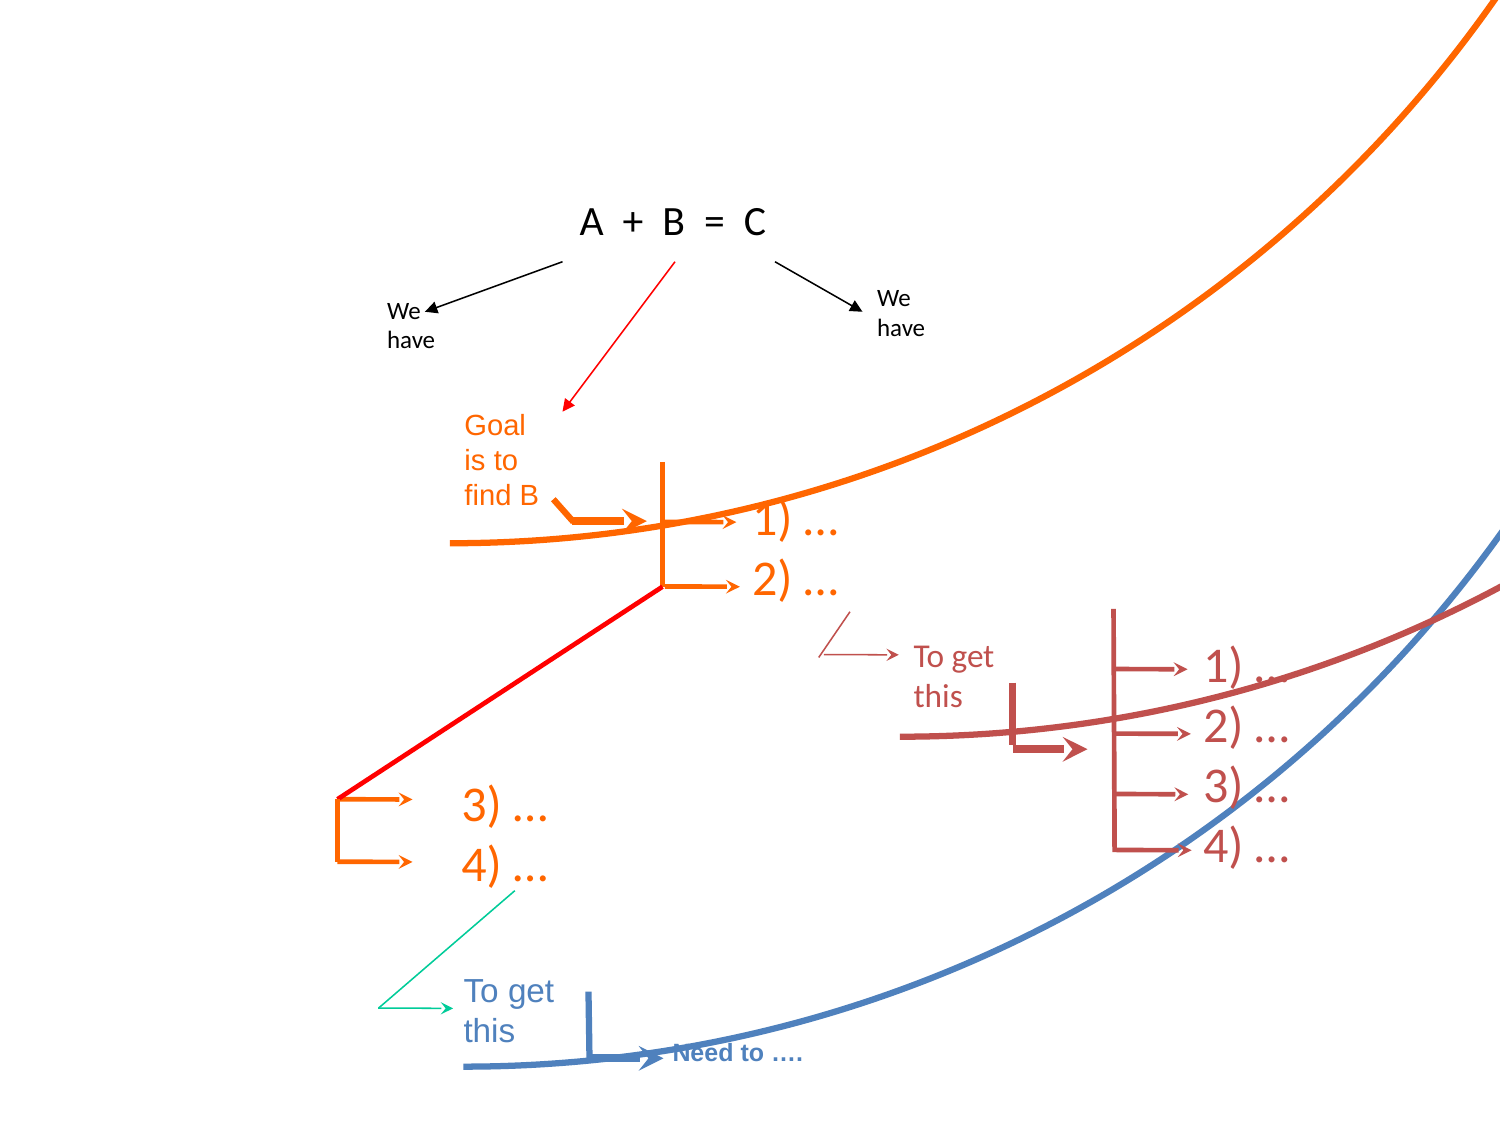

A + B = C
We
have
We
have
Goal
is to
find B
1) …
2) …
1) …
2) …
3) …
4) …
To get
this
3) …
4) …
To get
this
Need to ….